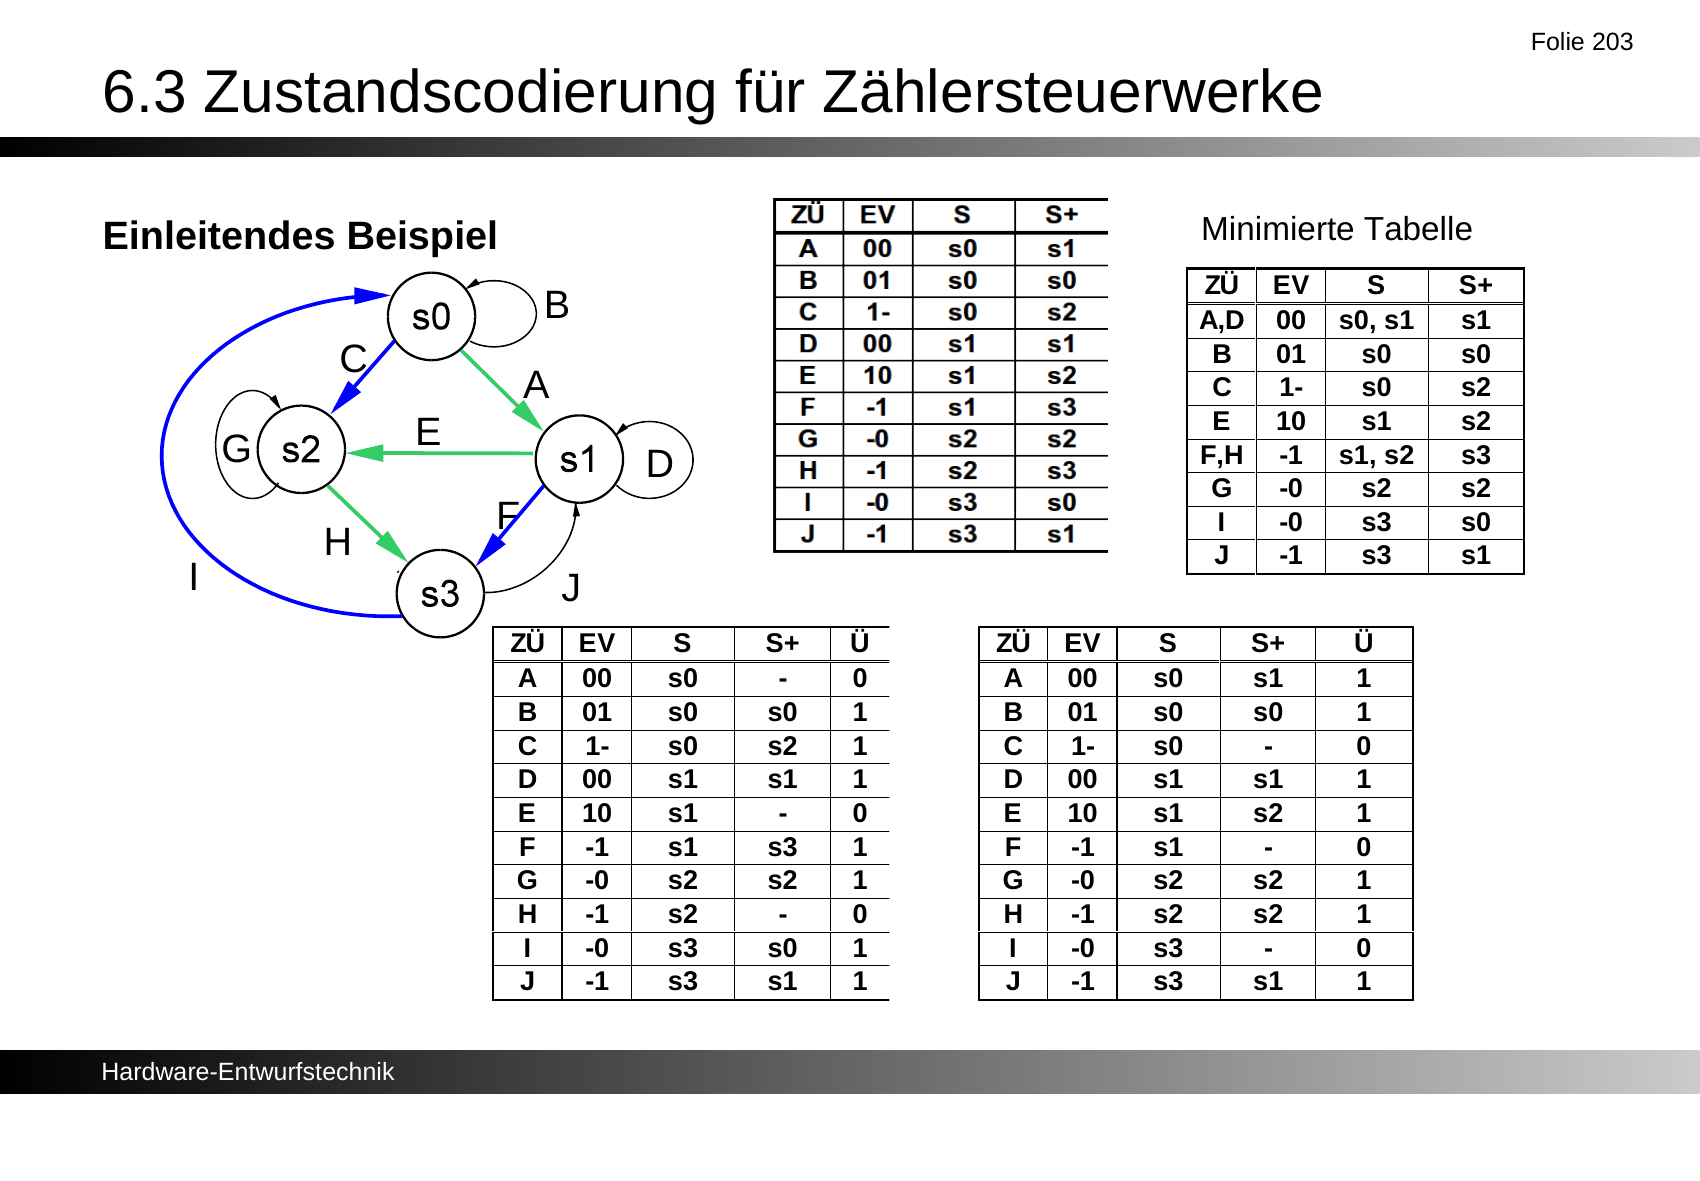

# 6.3 Zustandscodierung für Zählersteuerwerke
Minimierte Tabelle
Einleitendes Beispiel
B
C
A
E
G
D
F
H
I
J